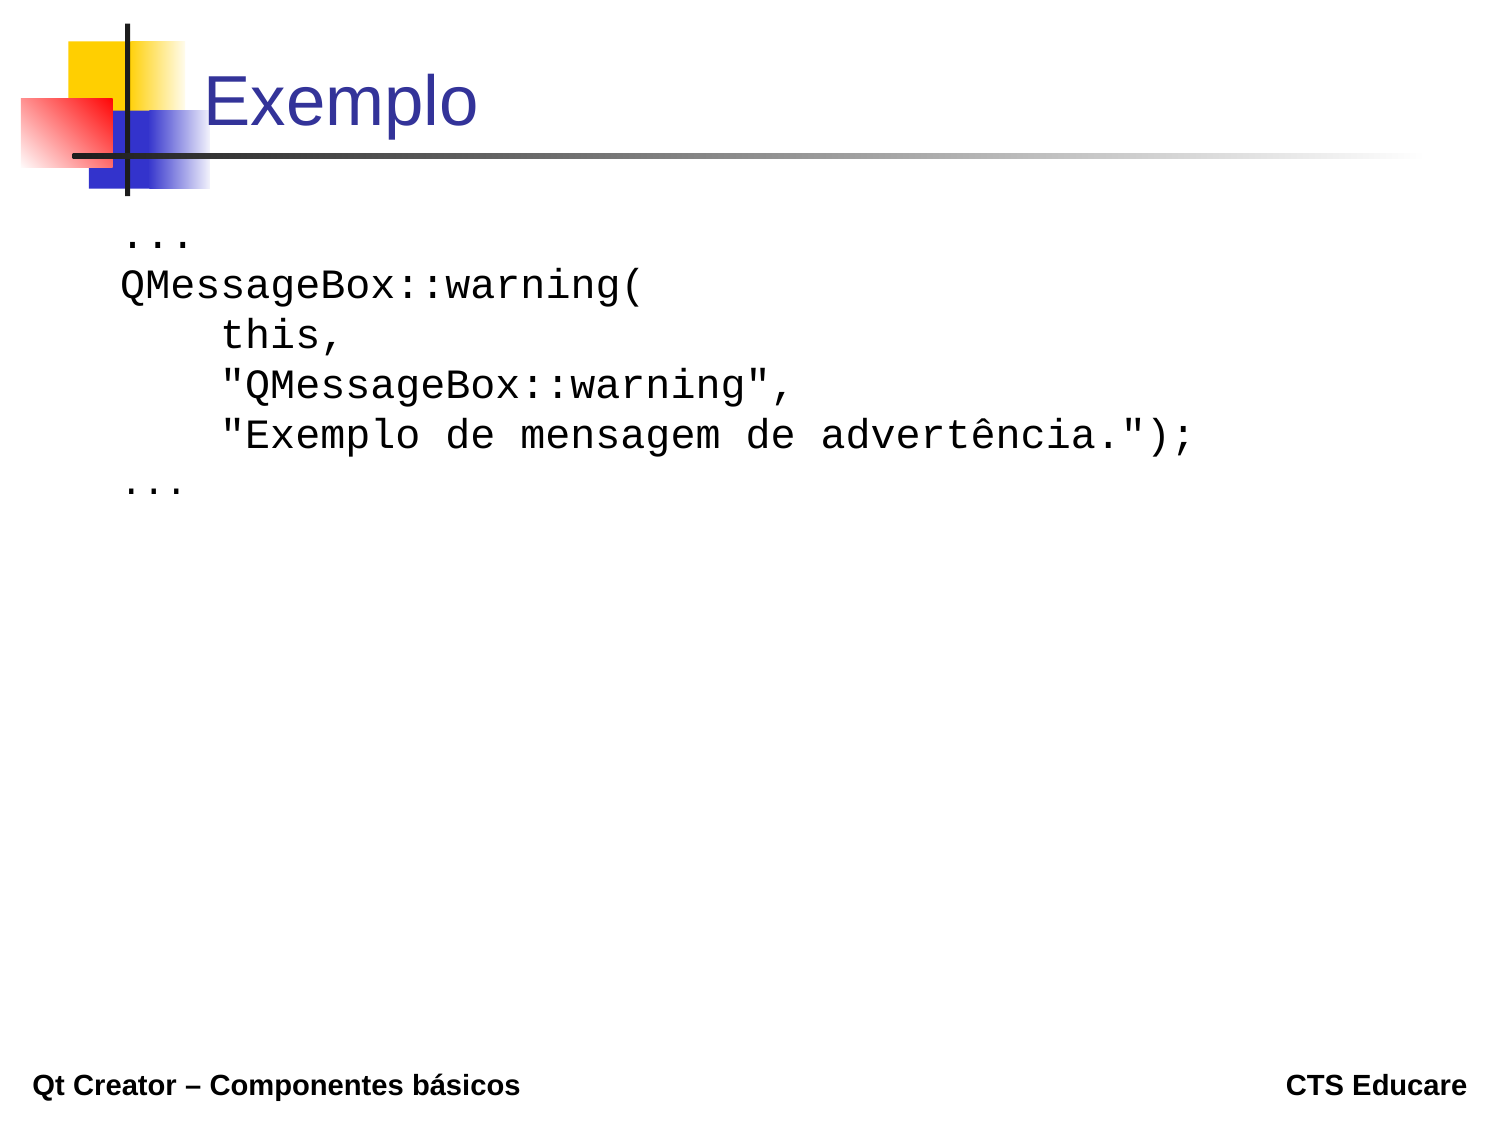

# Exemplo
...
QMessageBox::warning(
 this,
 "QMessageBox::warning",
 "Exemplo de mensagem de advertência.");
...